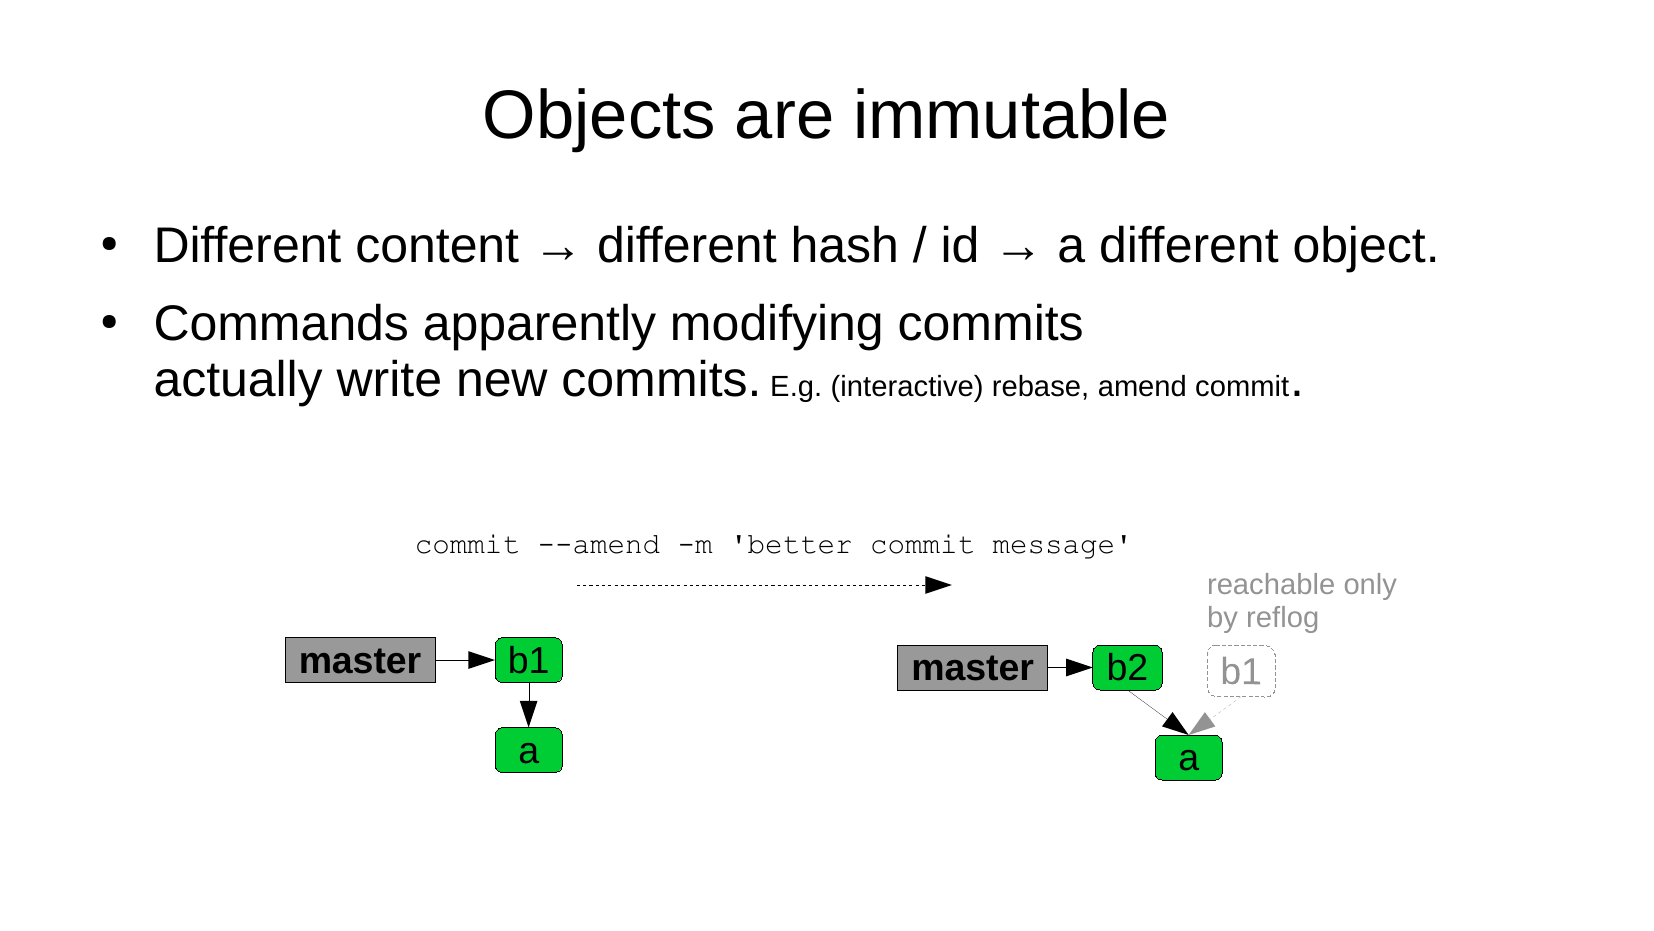

# Objects are immutable
Different content → different hash / id → a different object.
Commands apparently modifying commits
actually write new commits. E.g. (interactive) rebase, amend commit.
commit --amend -m 'better commit message'
reachable only
by reflog
master
b1
master
b2
b1
a
a